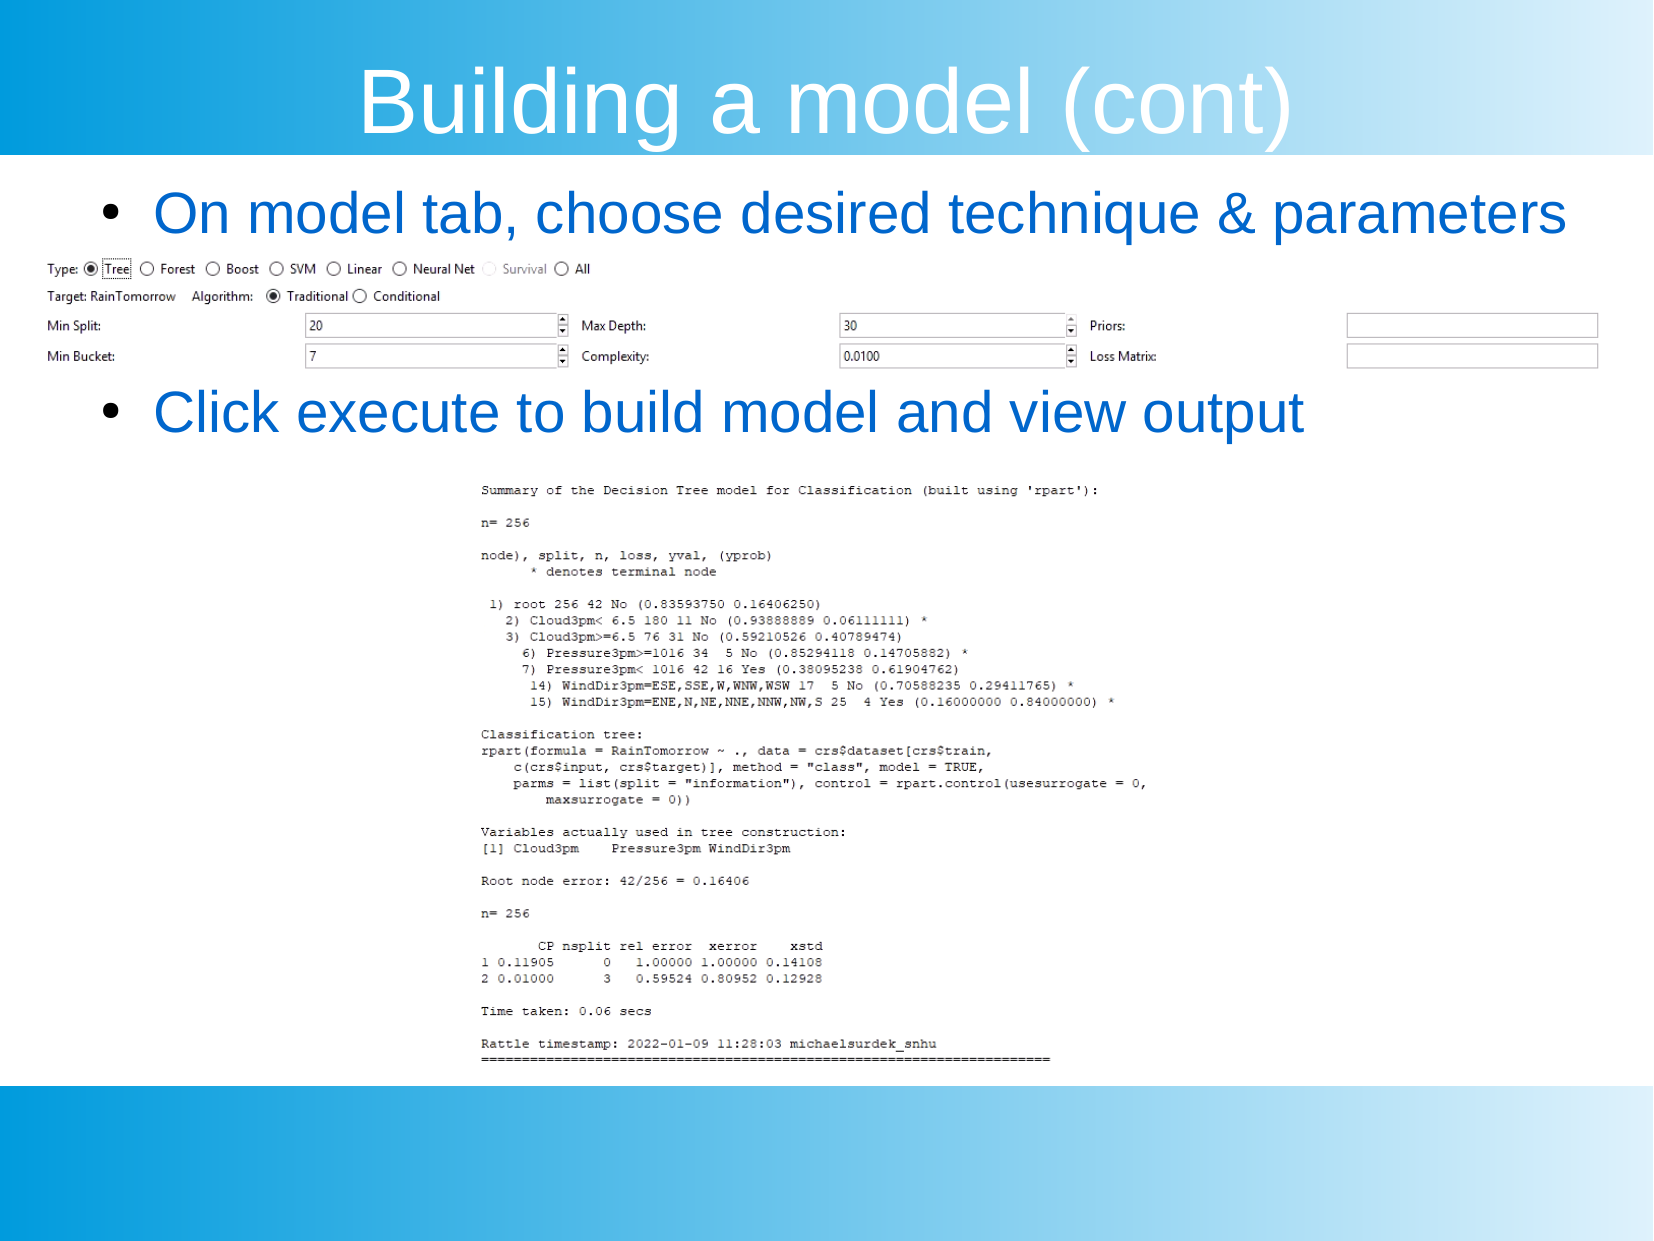

# Building a model (cont)
On model tab, choose desired technique & parameters
Click execute to build model and view output